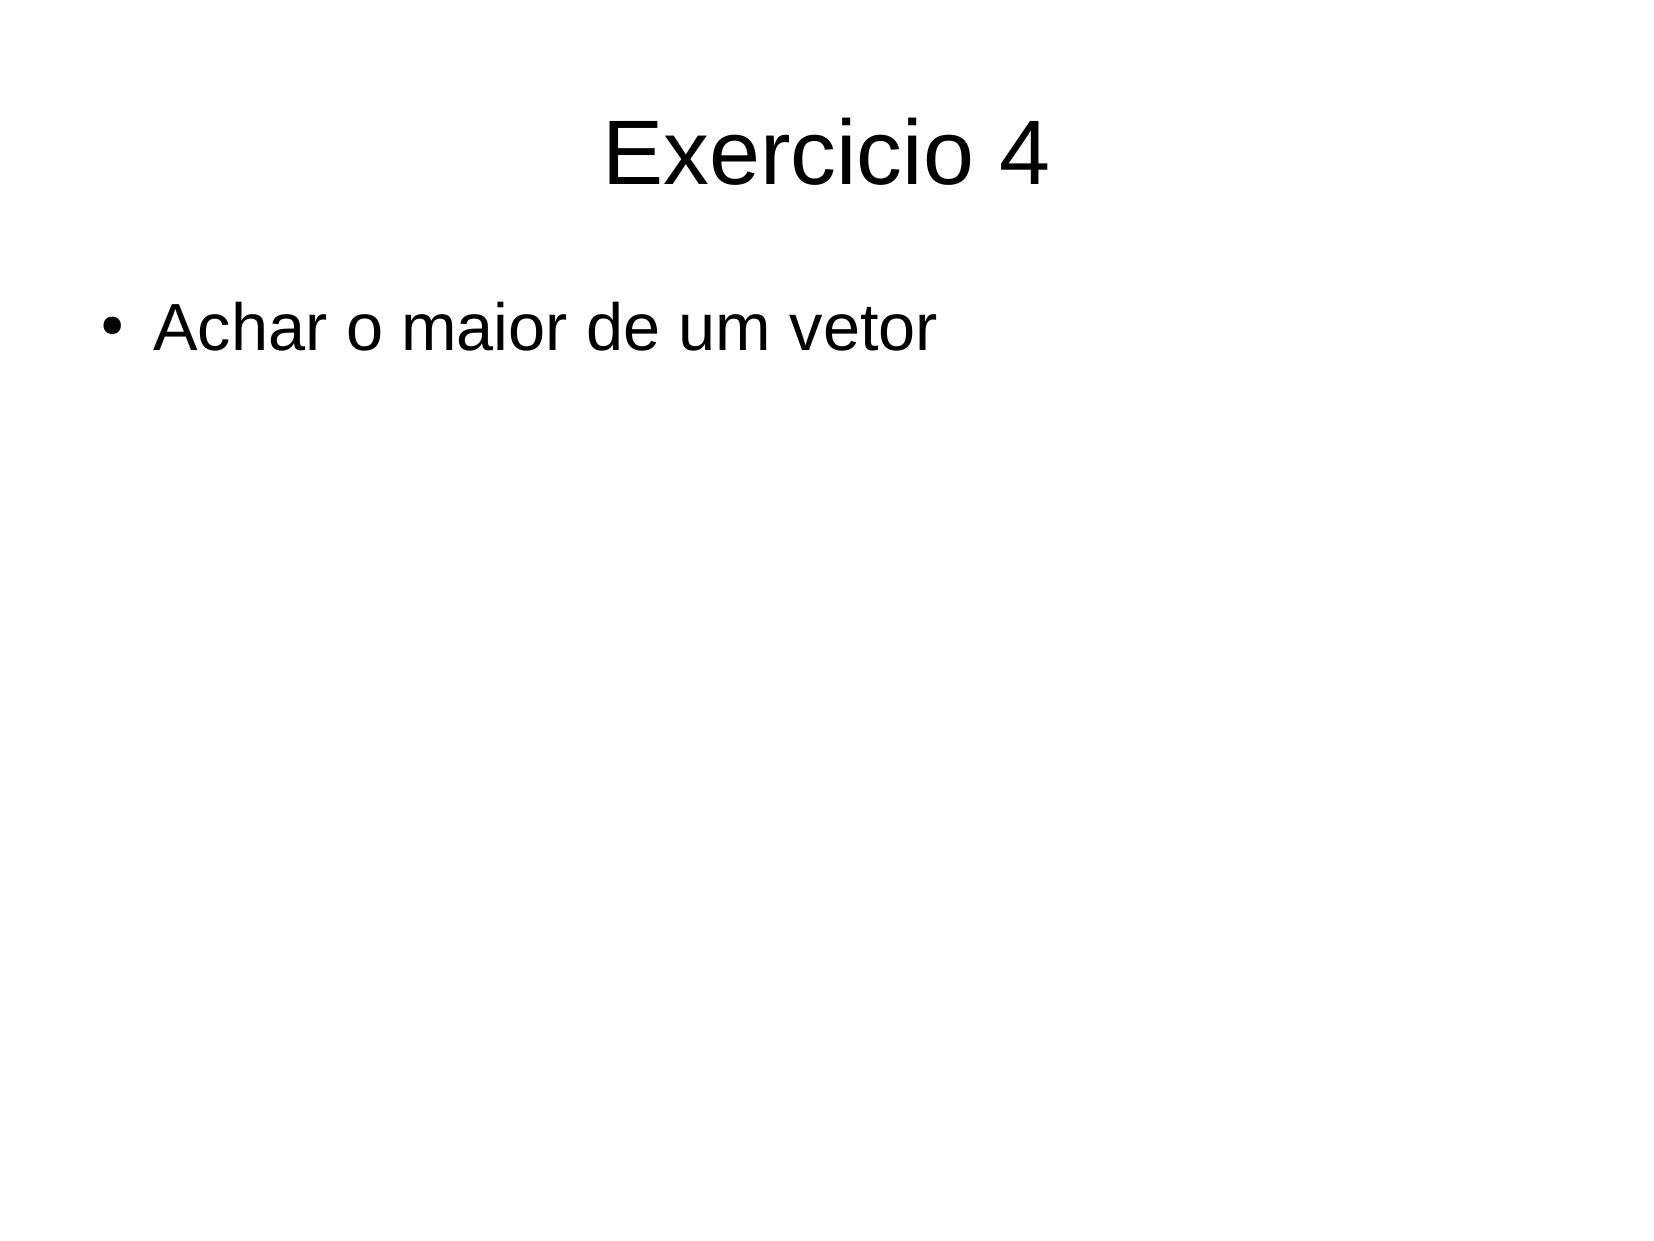

# Exercicio 4
Achar o maior de um vetor